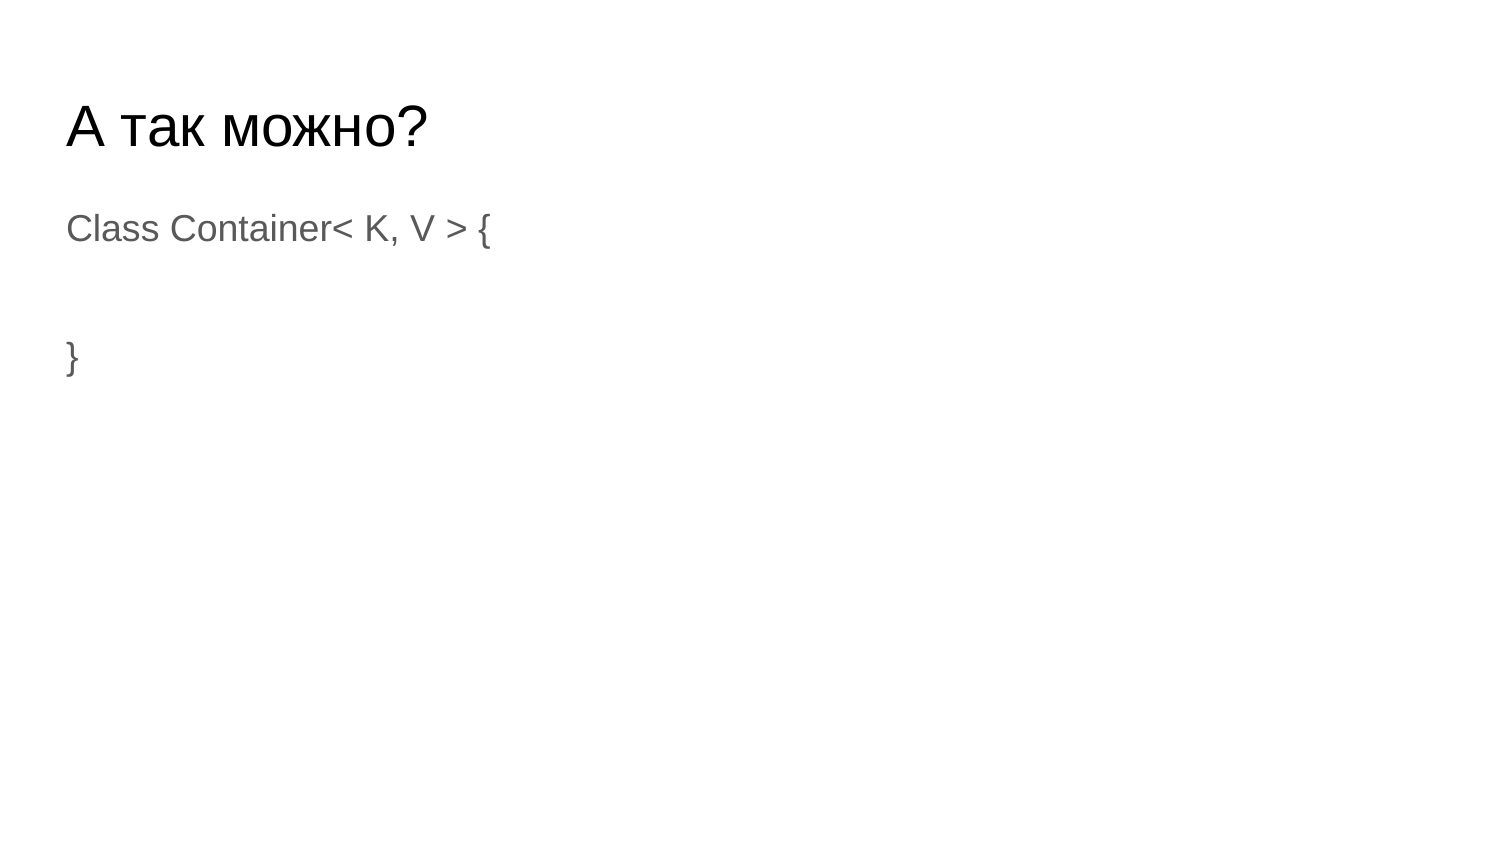

# А так можно?
Class Container< K, V > {
}